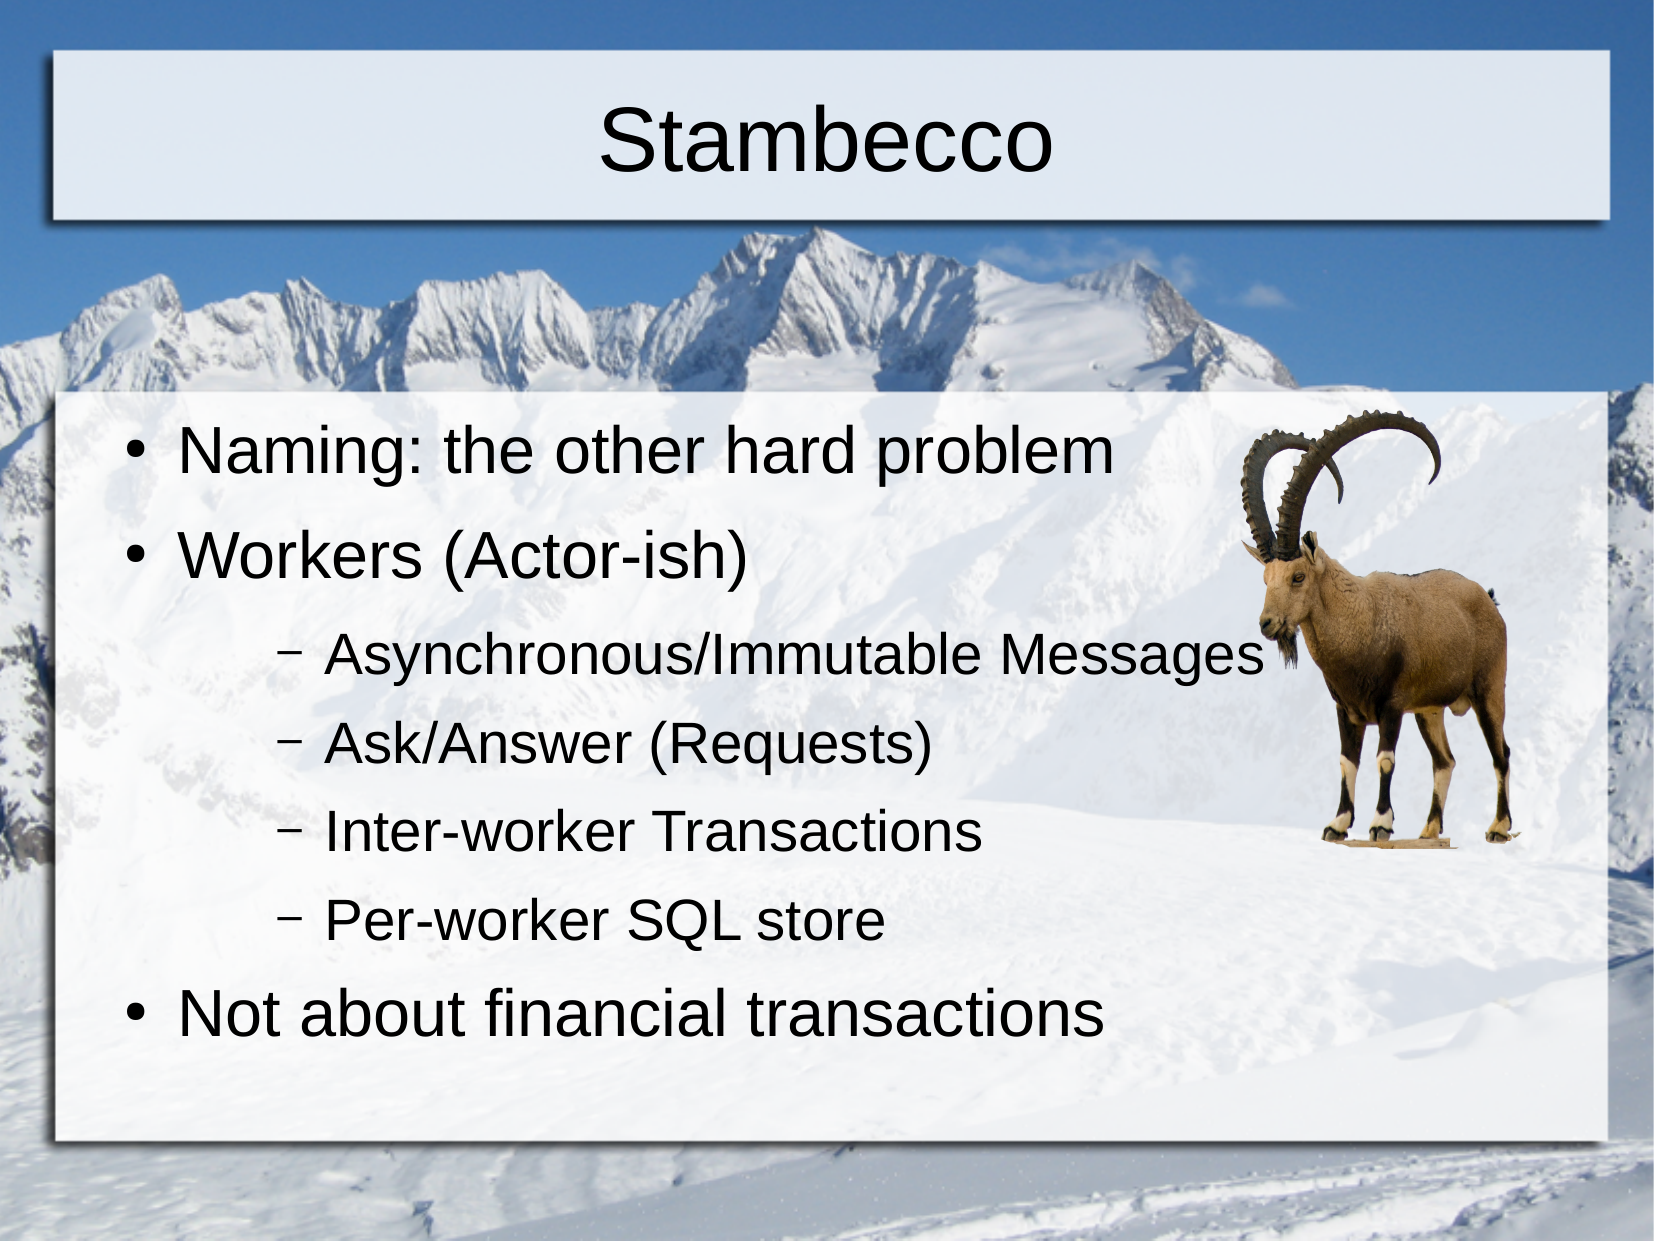

# Stambecco
Naming: the other hard problem
Workers (Actor-ish)
Asynchronous/Immutable Messages
Ask/Answer (Requests)
Inter-worker Transactions
Per-worker SQL store
Not about financial transactions